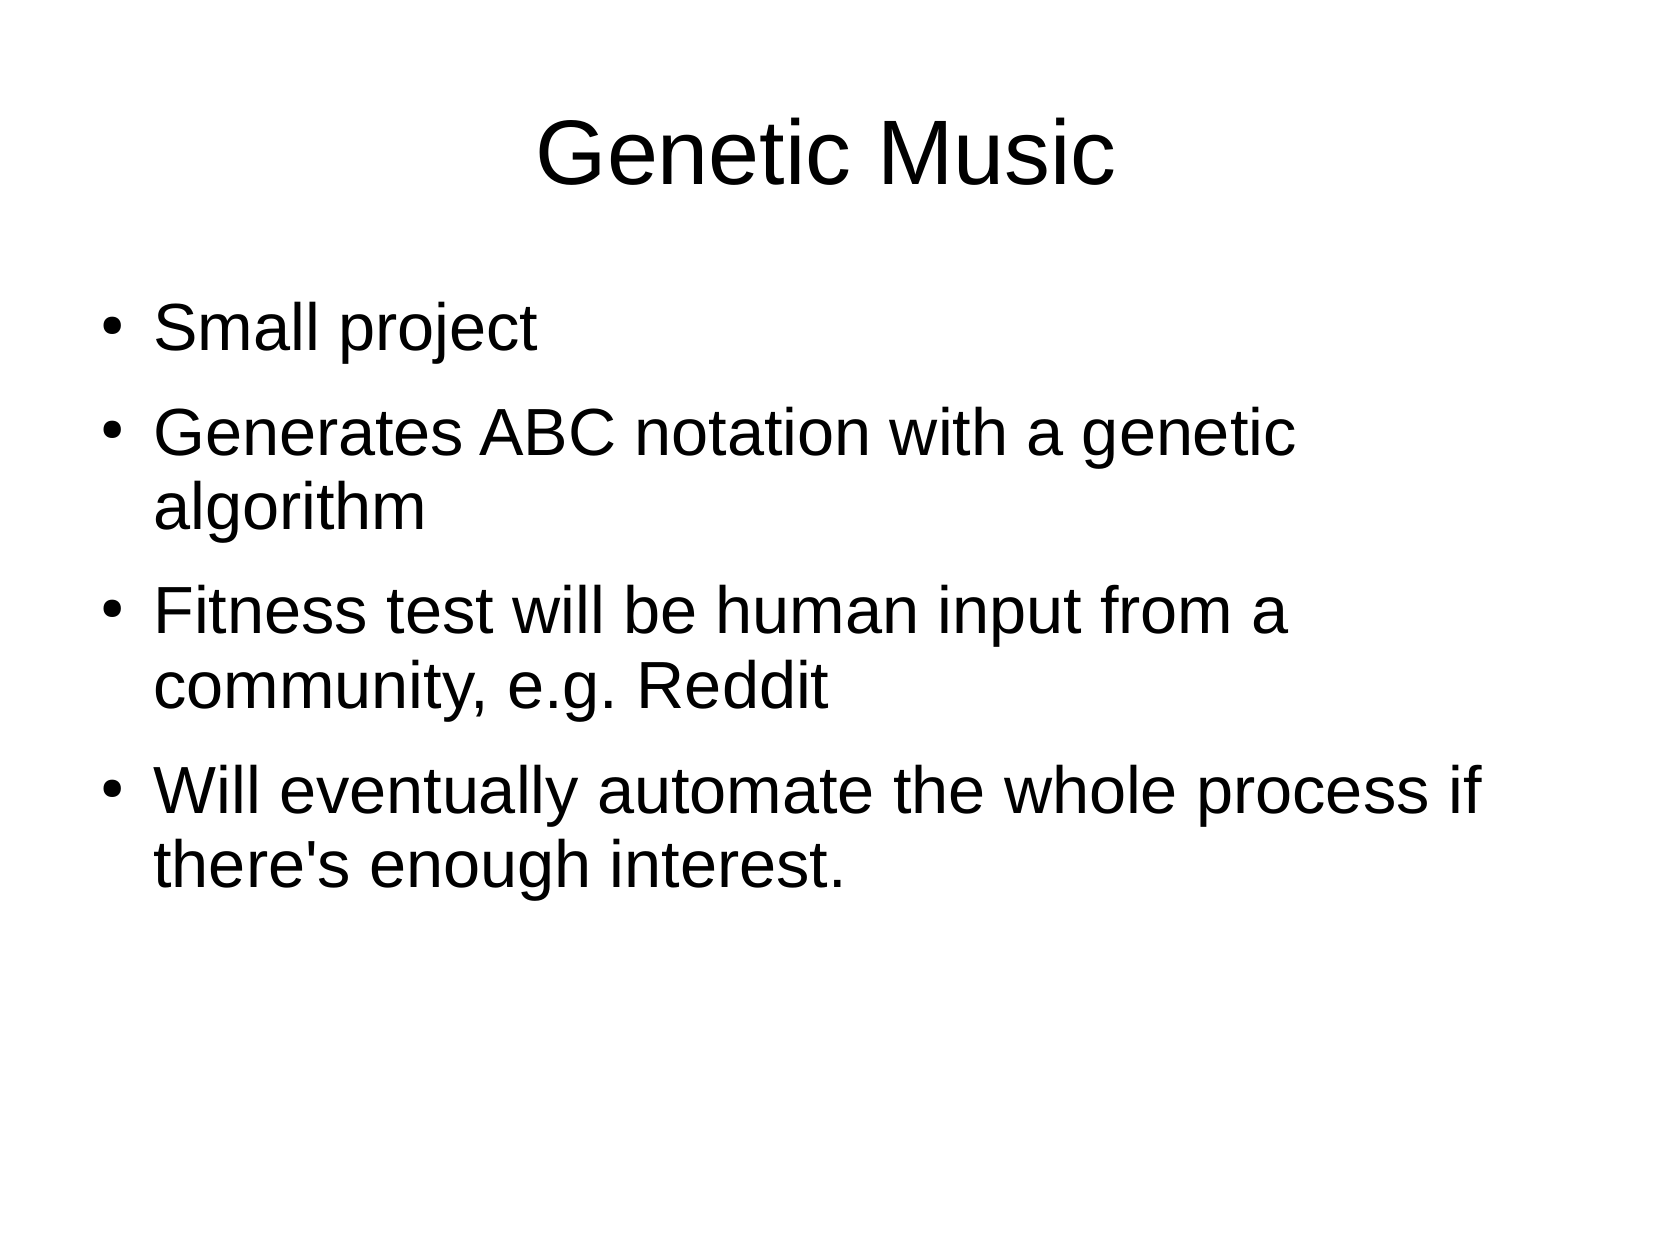

# Genetic Music
Small project
Generates ABC notation with a genetic algorithm
Fitness test will be human input from a community, e.g. Reddit
Will eventually automate the whole process if there's enough interest.